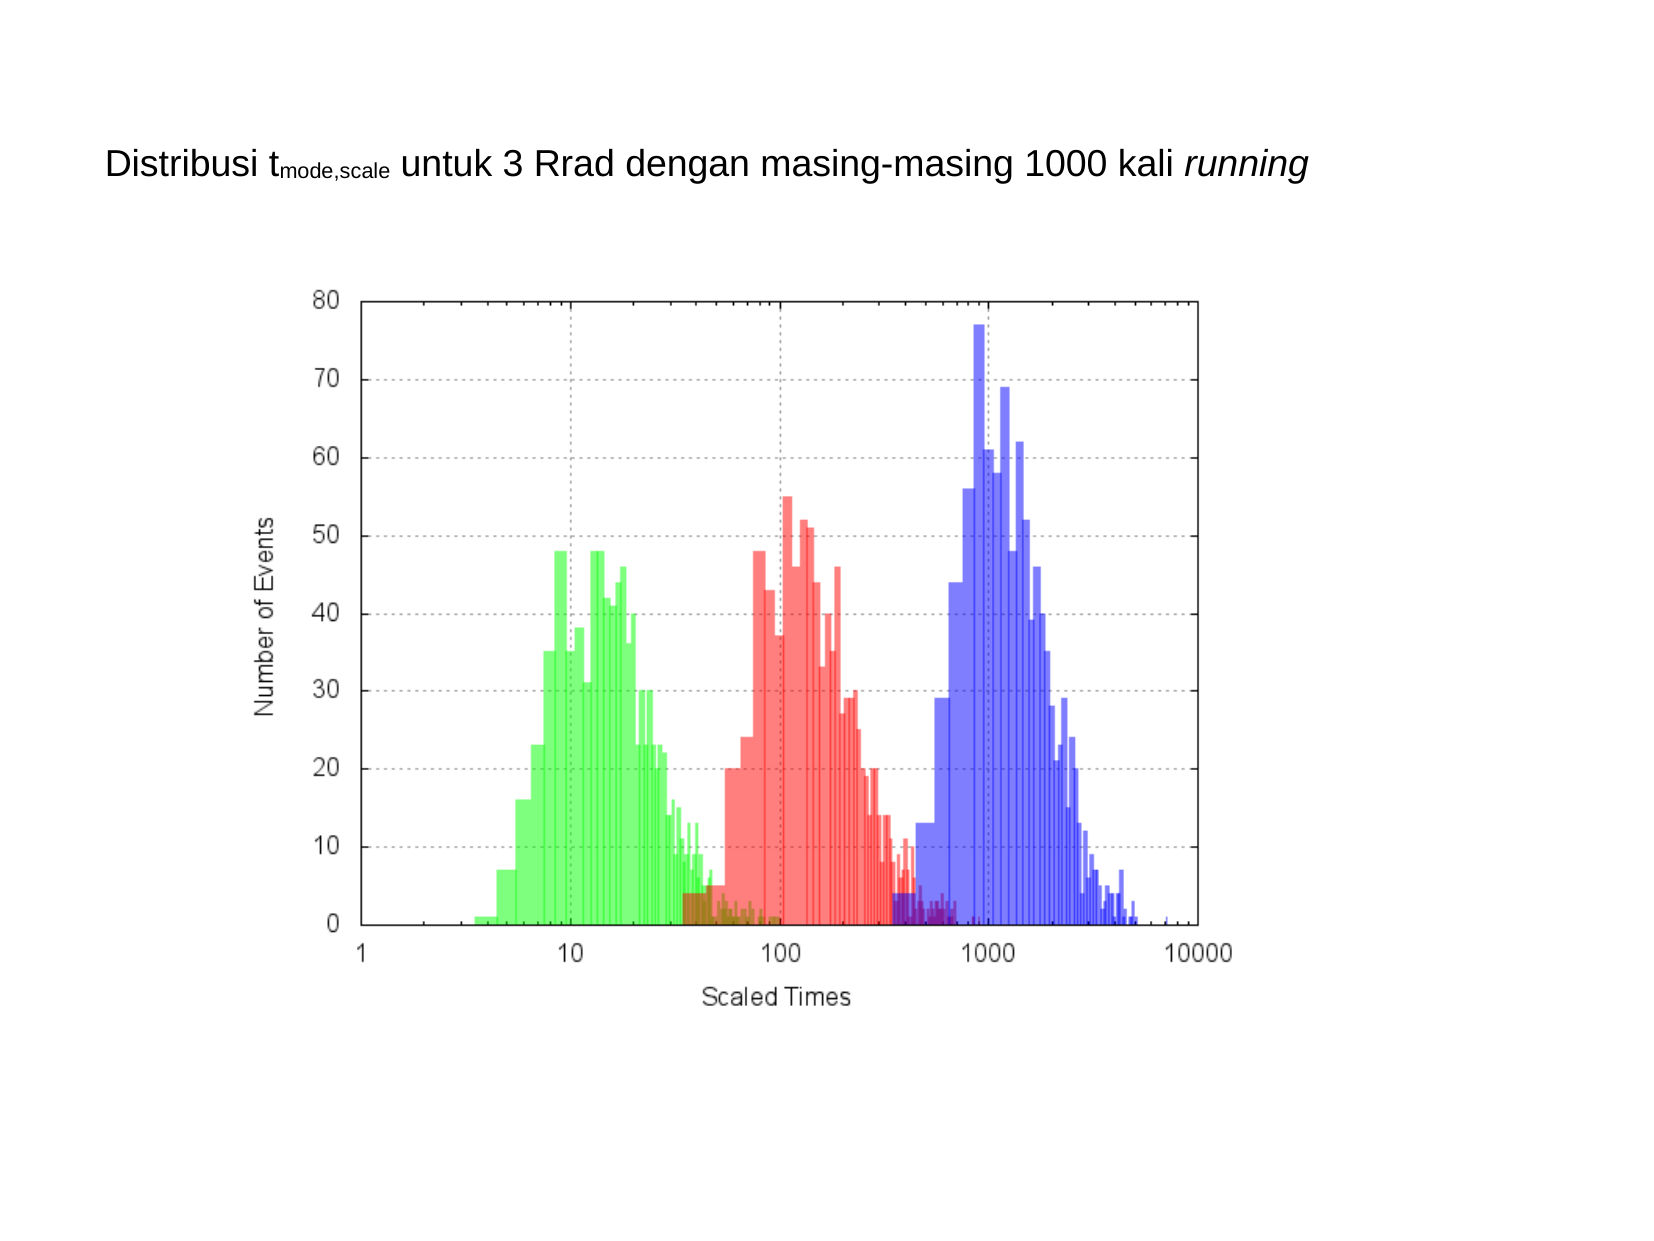

Distribusi tmode,scale untuk 3 Rrad dengan masing-masing 1000 kali running